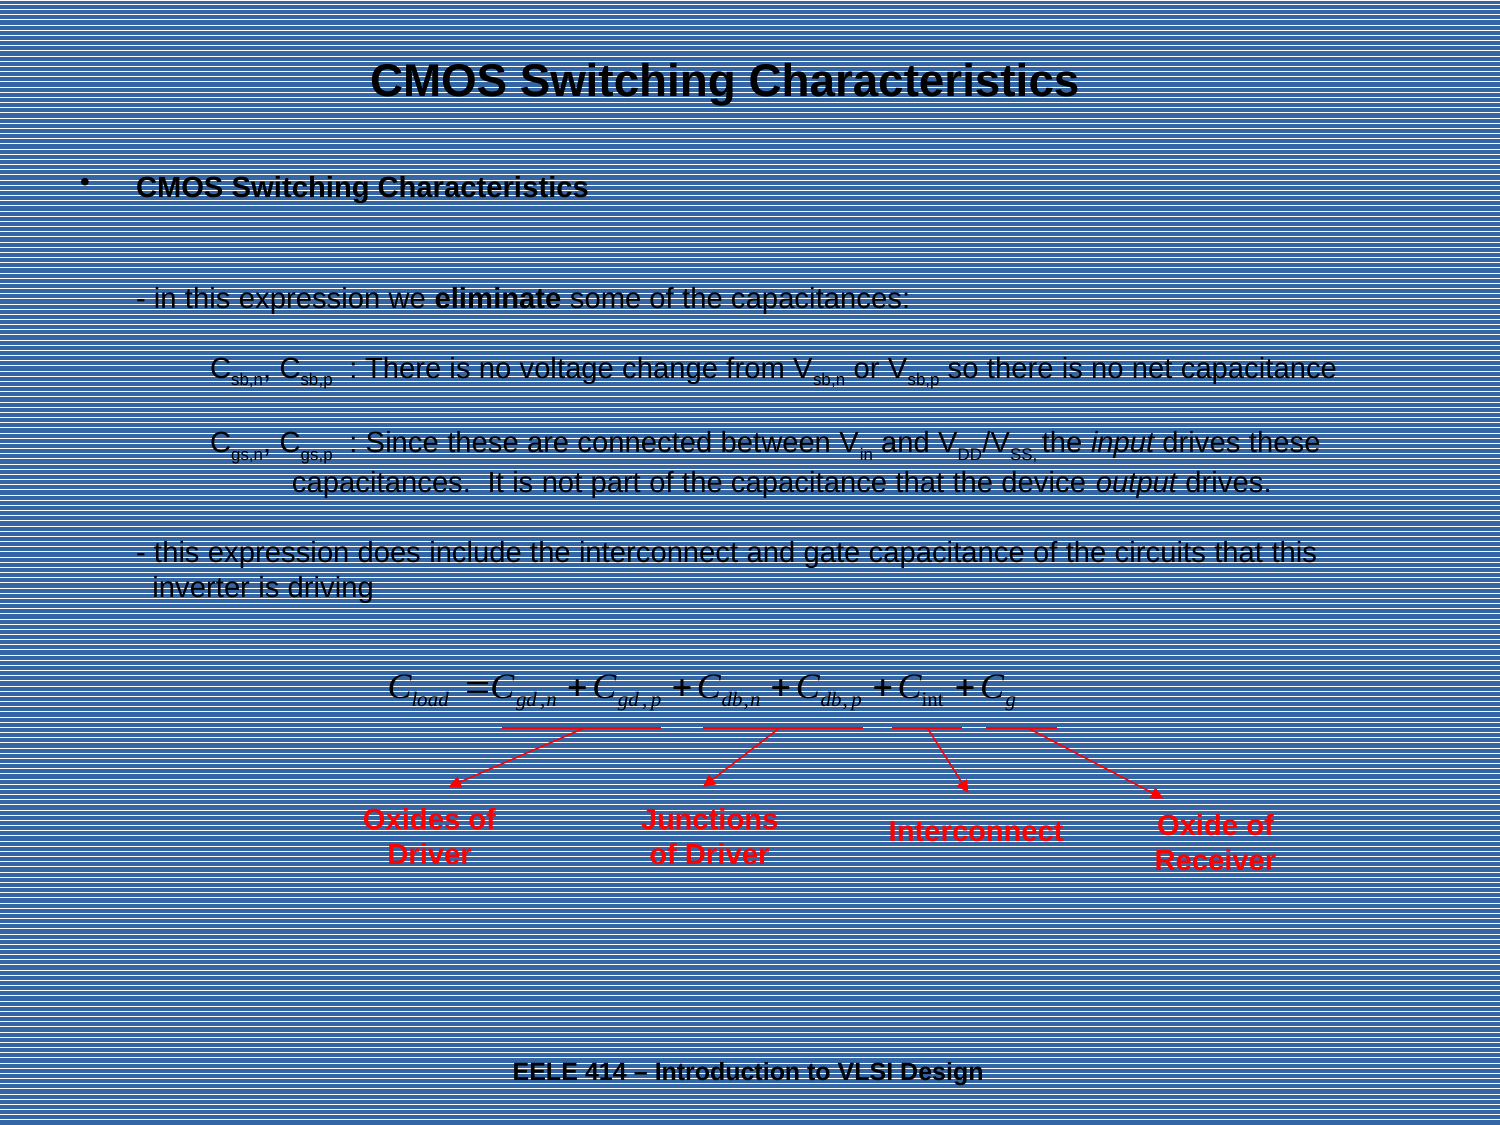

# CMOS Switching Characteristics
CMOS Switching Characteristics
- in this expression we eliminate some of the capacitances:
 	Csb,n, Csb,p : There is no voltage change from Vsb,n or Vsb,p so there is no net capacitance
 	Cgs,n, Cgs,p : Since these are connected between Vin and VDD/VSS, the input drives these
 		 capacitances. It is not part of the capacitance that the device output drives.
- this expression does include the interconnect and gate capacitance of the circuits that this
 inverter is driving
Oxides of
Driver
Junctions
of Driver
Oxide of
Receiver
Interconnect